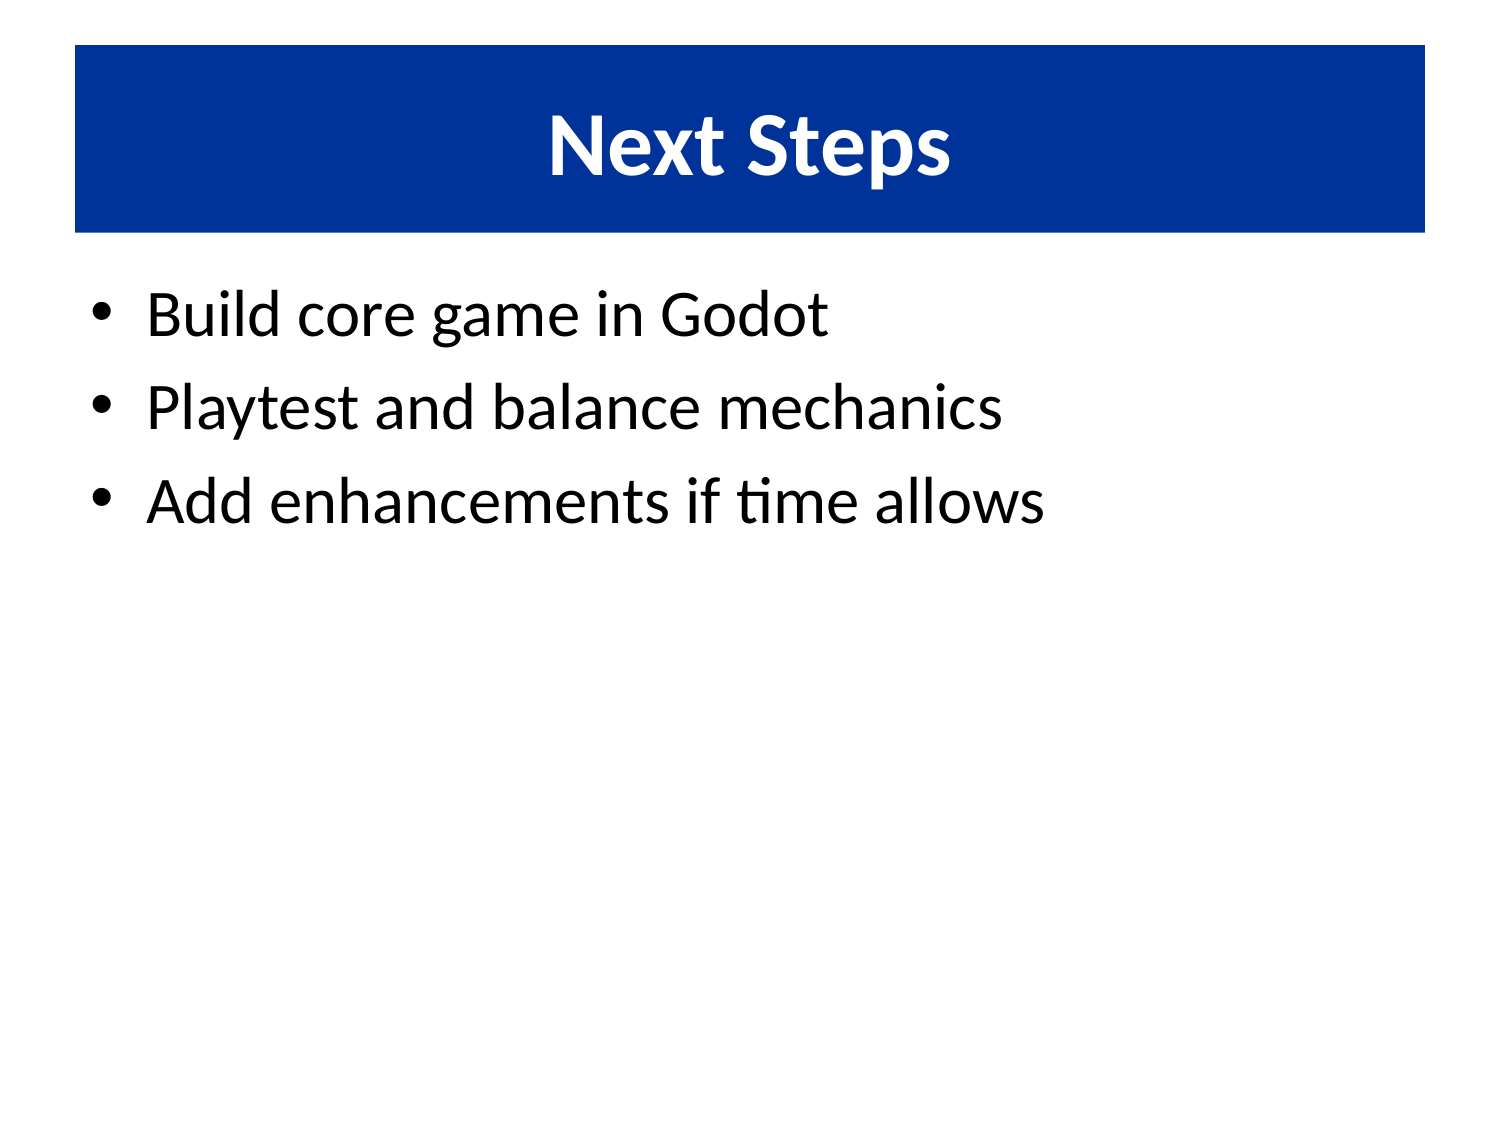

# Next Steps
Build core game in Godot
Playtest and balance mechanics
Add enhancements if time allows